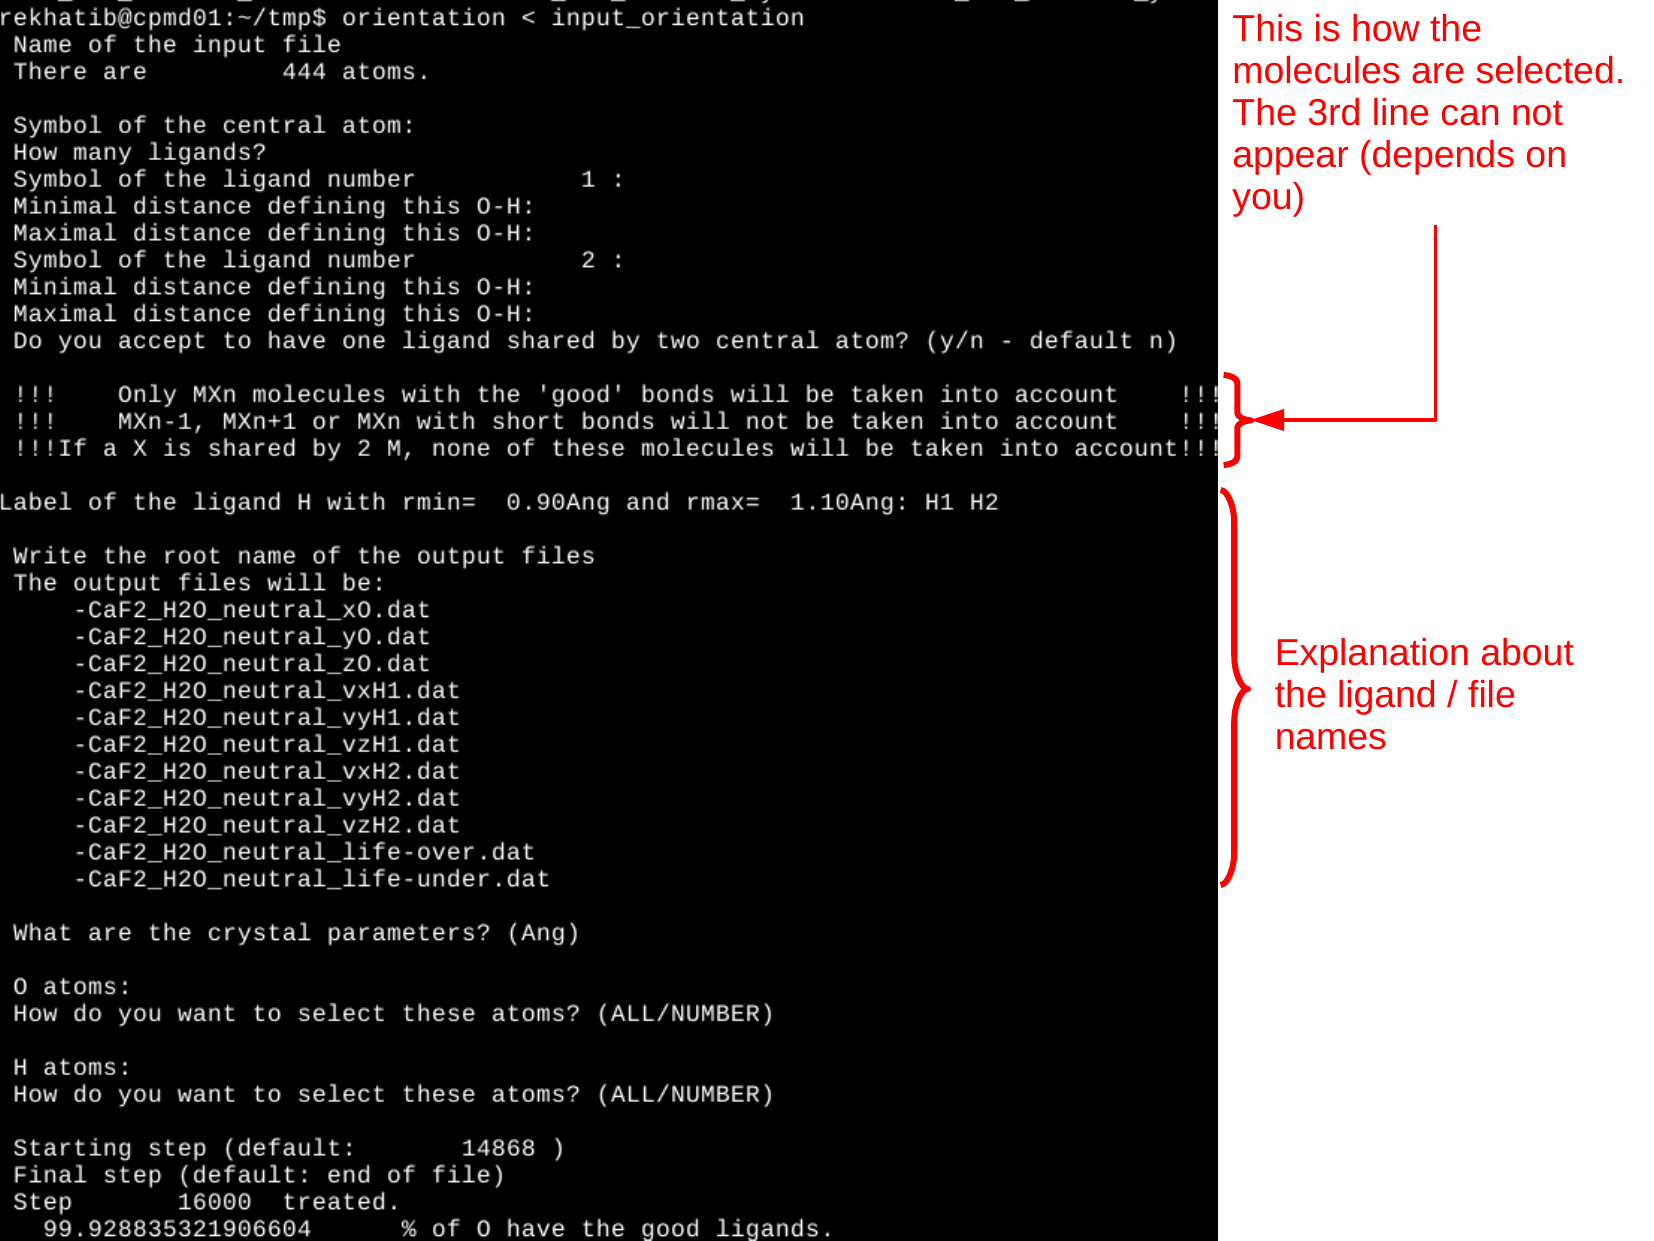

This is how the molecules are selected. The 3rd line can not appear (depends on you)
Explanation about the ligand / file names